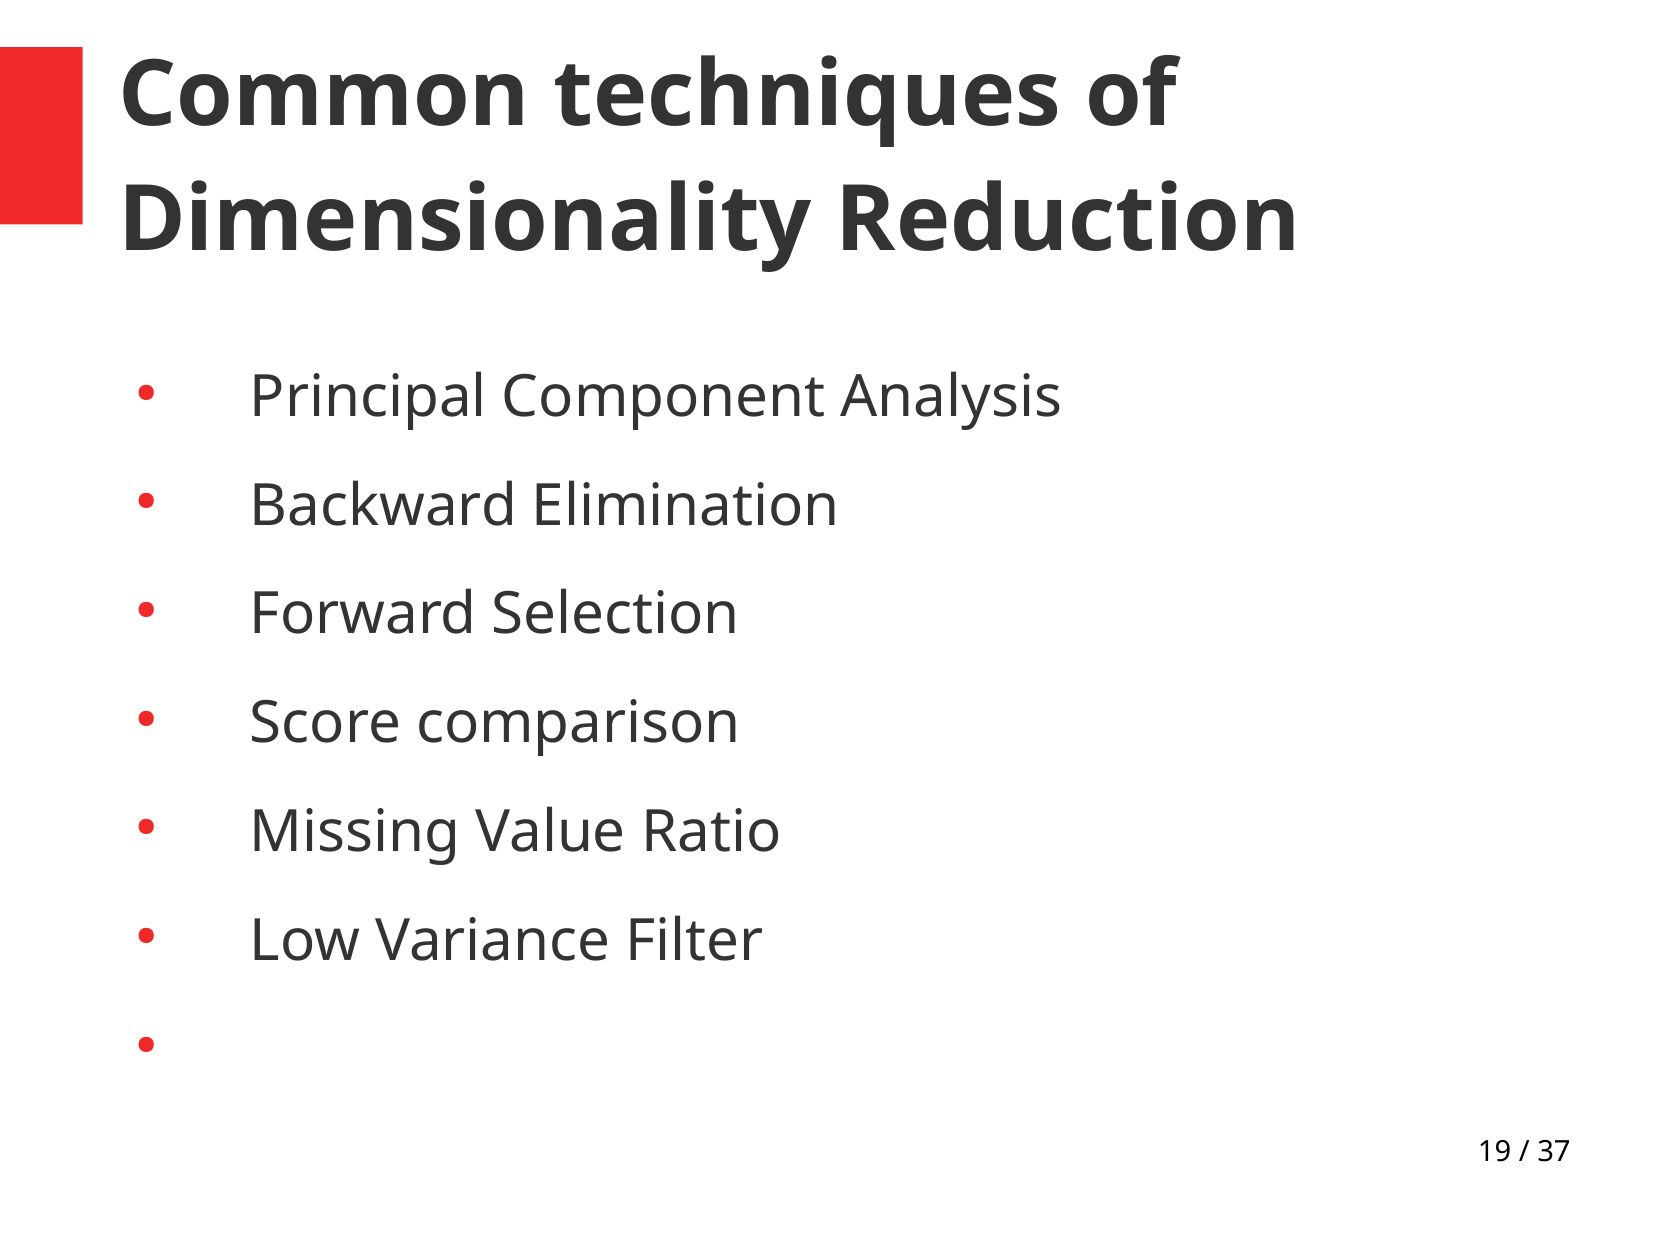

# Common techniques of Dimensionality Reduction
 Principal Component Analysis
 Backward Elimination
 Forward Selection
 Score comparison
 Missing Value Ratio
 Low Variance Filter
19